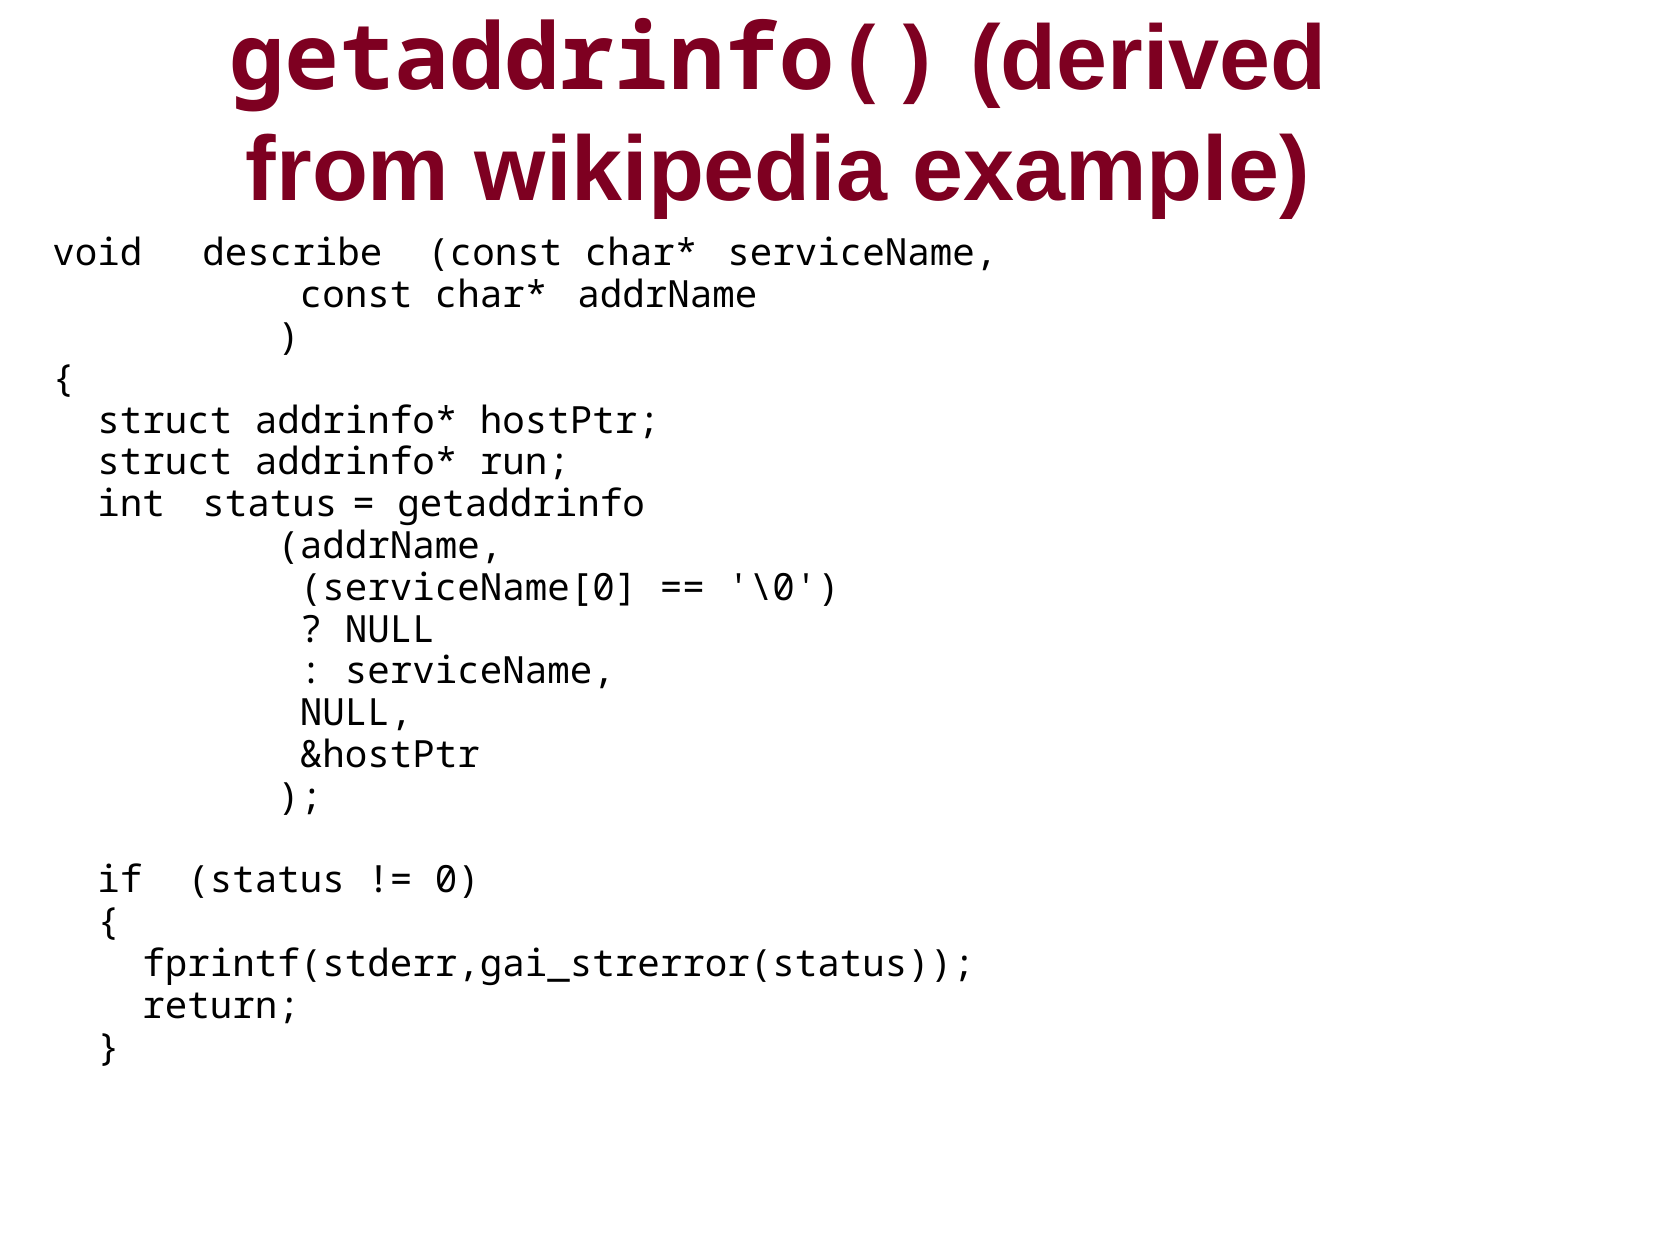

# getaddrinfo() (derived from wikipedia example)
void	describe	(const char*	serviceName,
			 const char*	addrName
			)
{
 struct addrinfo* hostPtr;
 struct addrinfo* run;
 int	status	= getaddrinfo
			(addrName,
			 (serviceName[0] == '\0')
			 ? NULL
			 : serviceName,
			 NULL,
			 &hostPtr
			);
 if (status != 0)
 {
 fprintf(stderr,gai_strerror(status));
 return;
 }